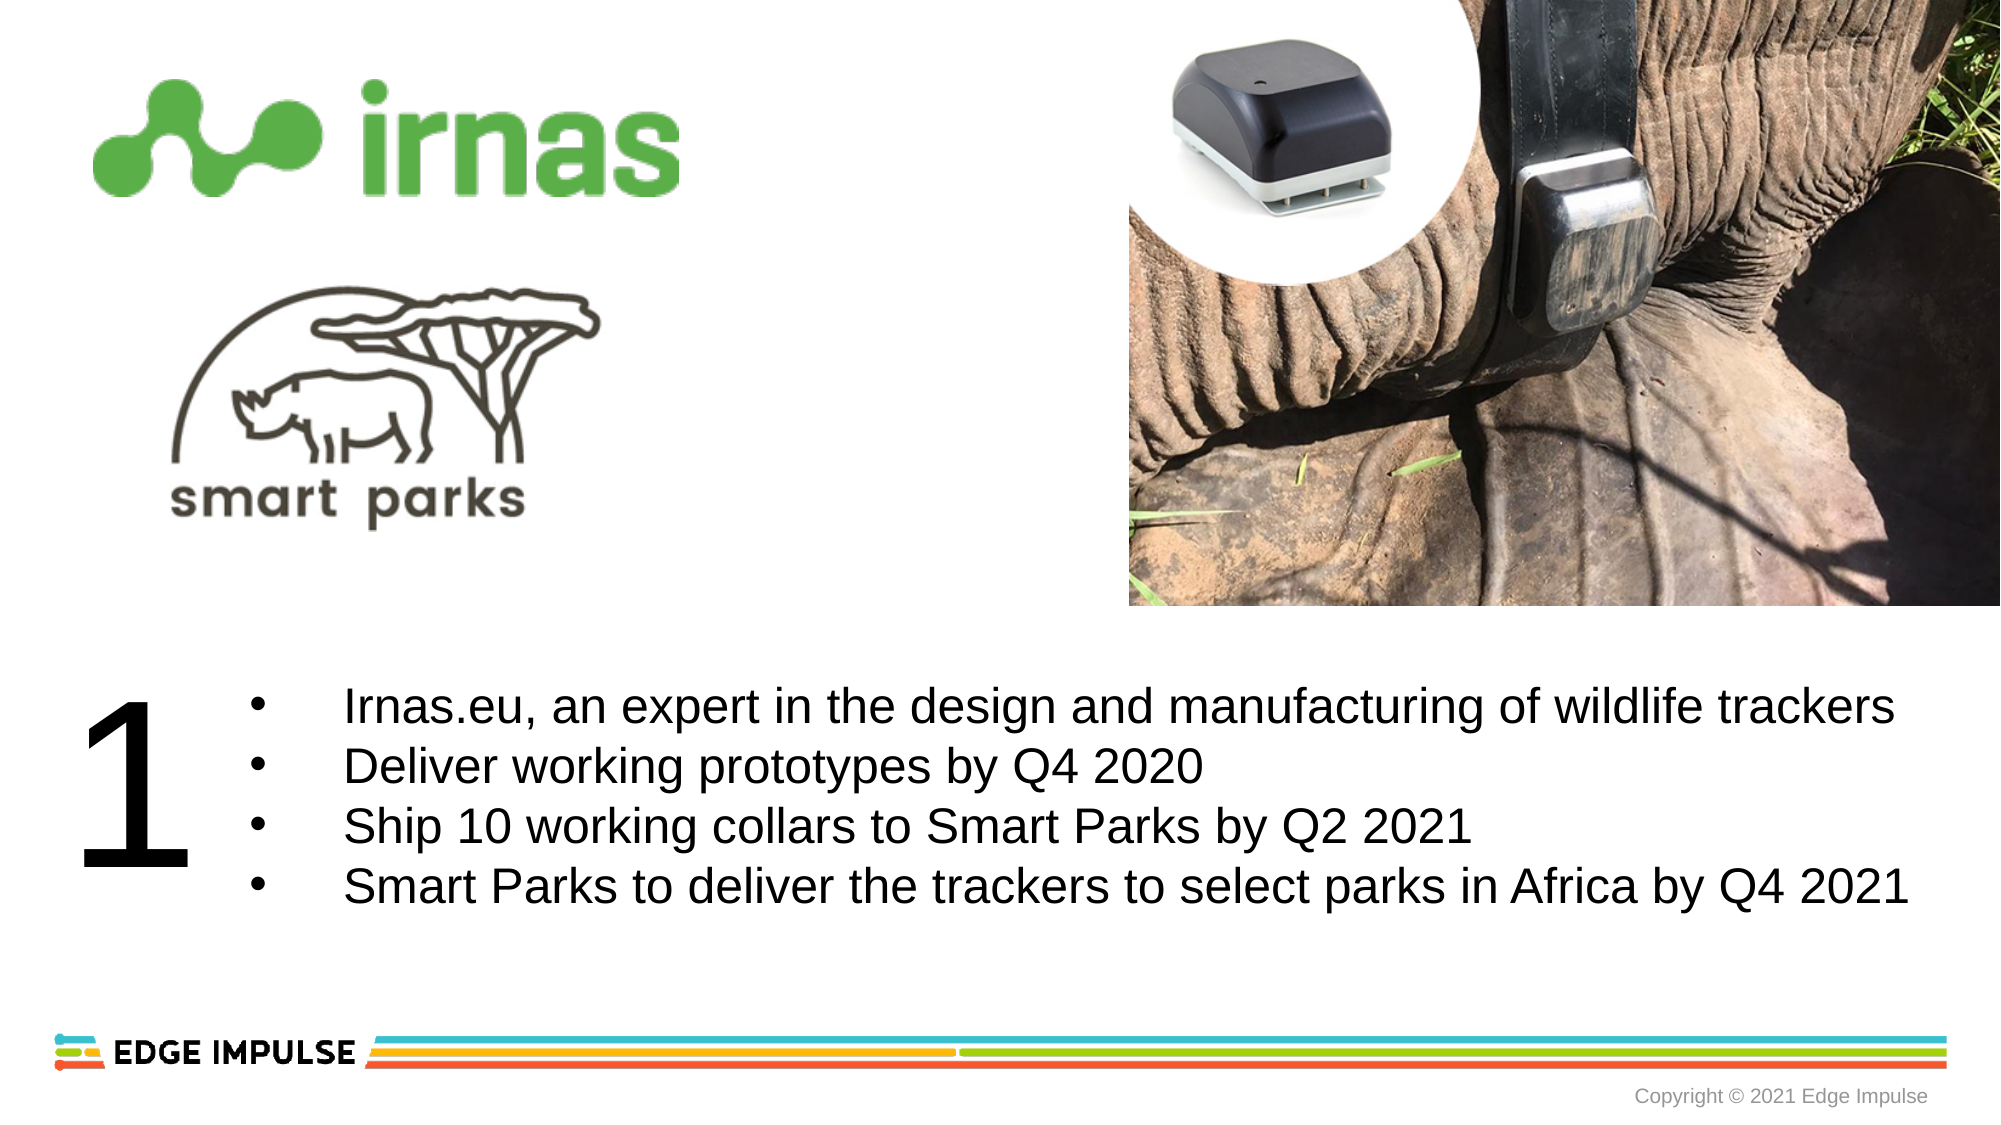

1
Irnas.eu, an expert in the design and manufacturing of wildlife trackers
Deliver working prototypes by Q4 2020
Ship 10 working collars to Smart Parks by Q2 2021
Smart Parks to deliver the trackers to select parks in Africa by Q4 2021